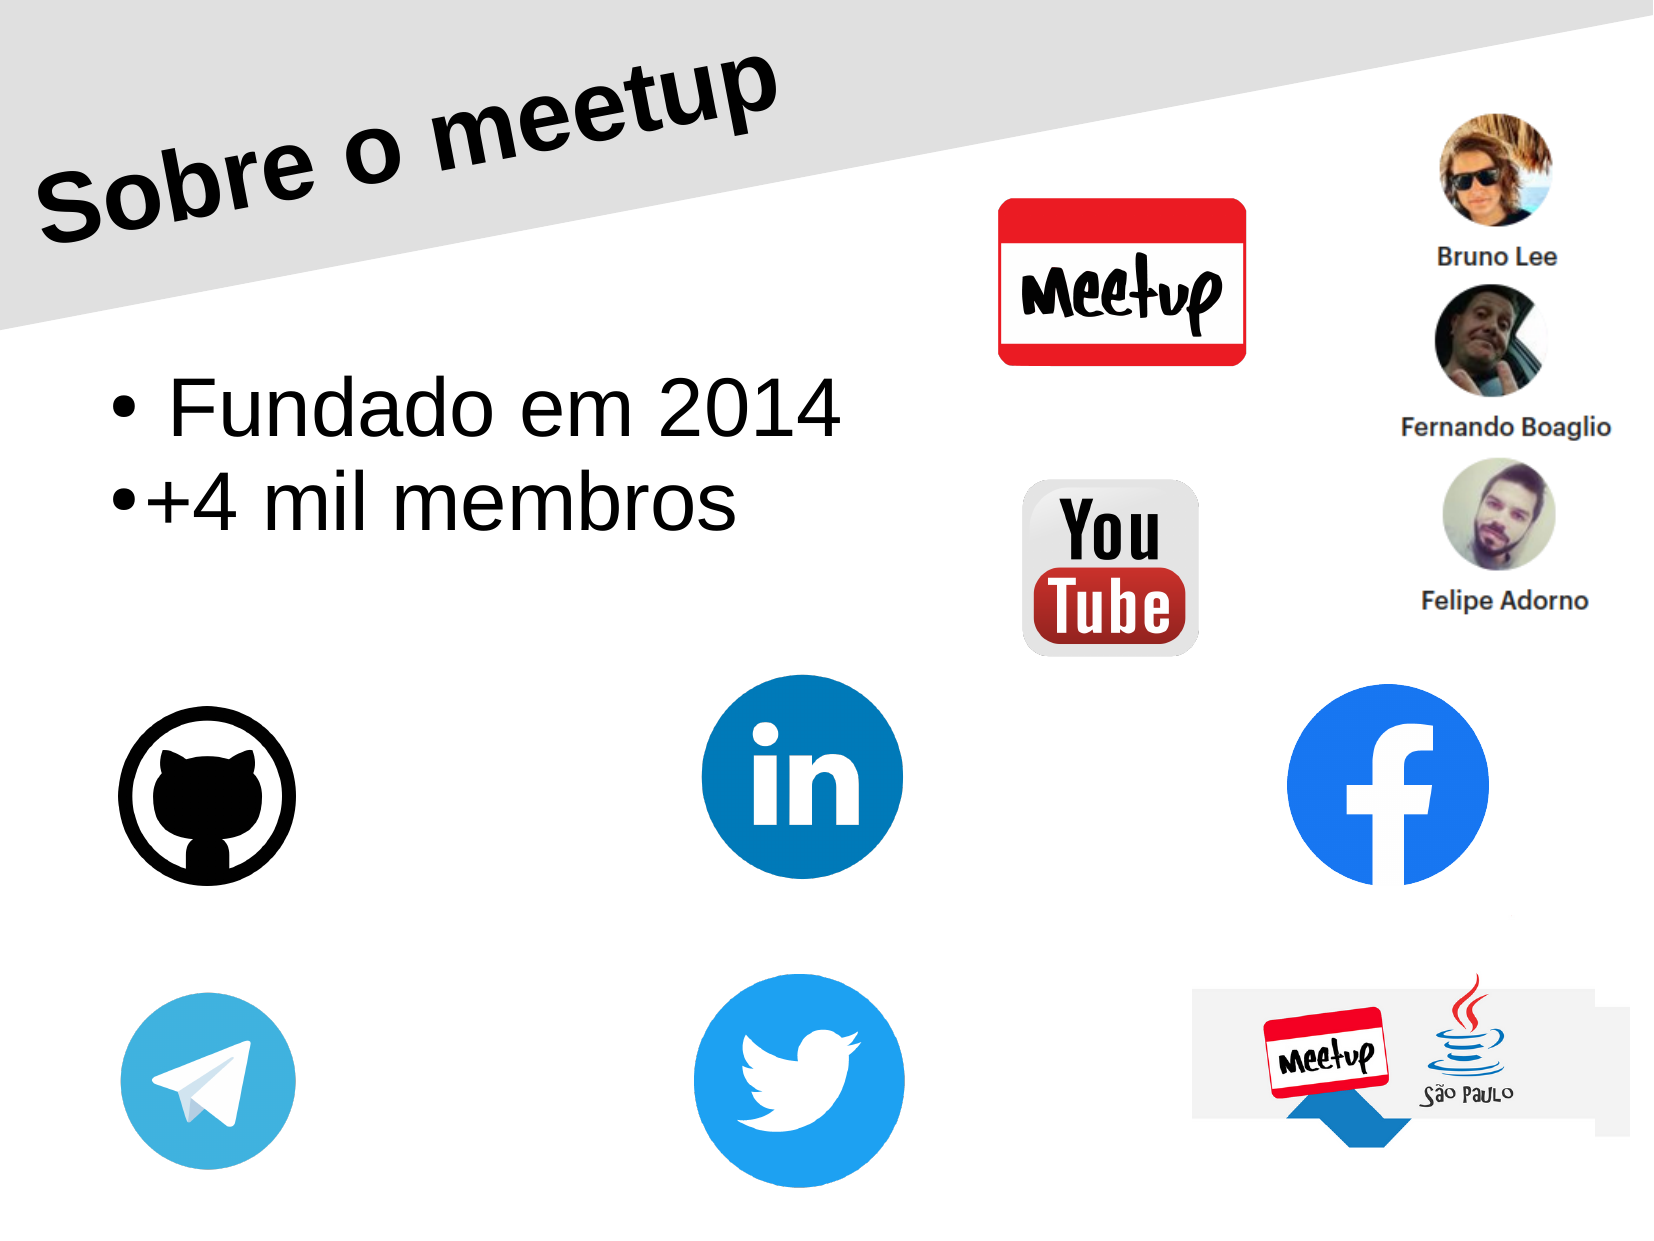

# Sobre o meetup
 Fundado em 2014
+4 mil membros